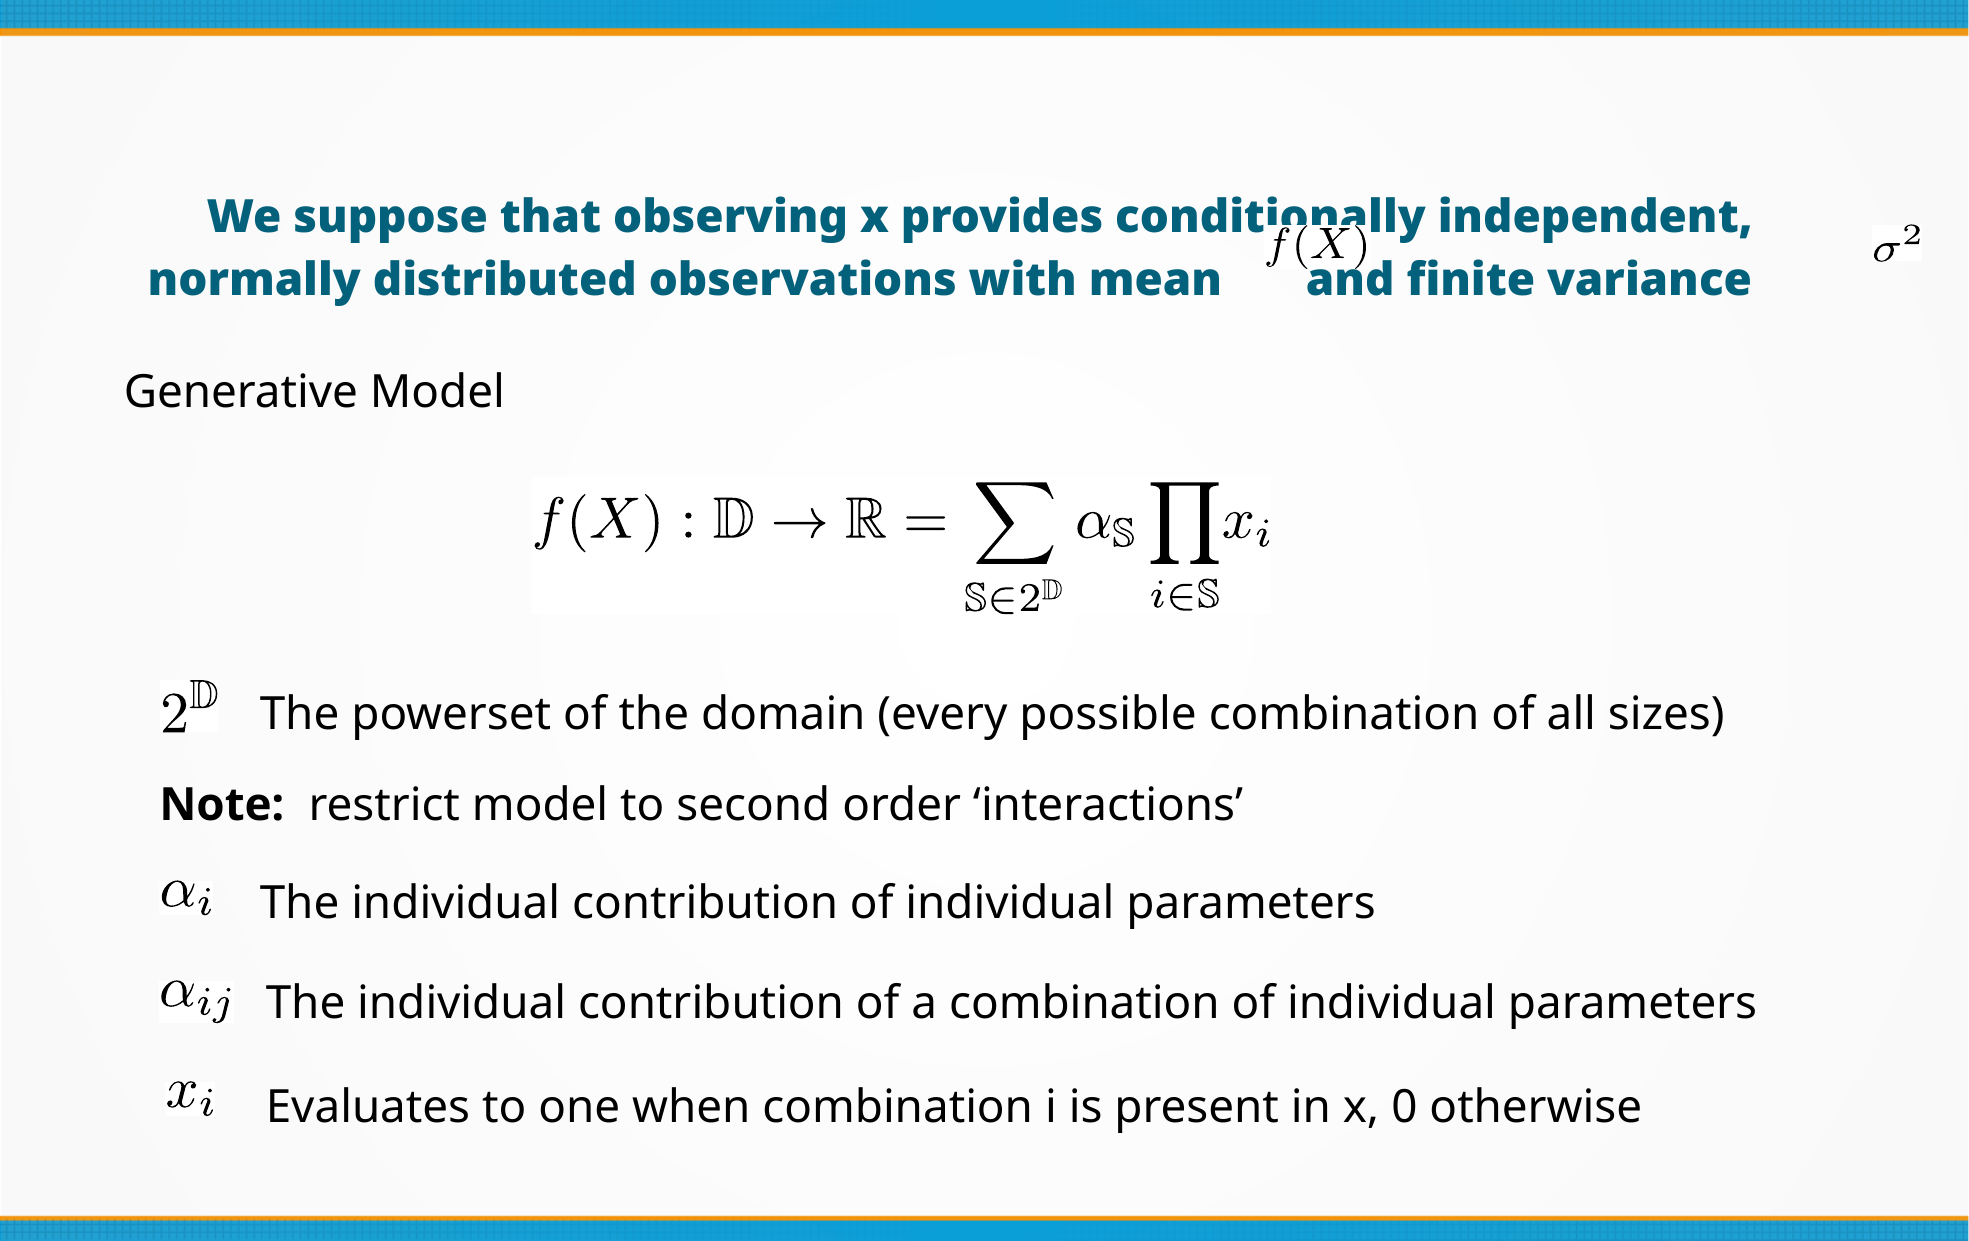

# We suppose that observing x provides conditionally independent, normally distributed observations with mean and finite variance
Generative Model
The powerset of the domain (every possible combination of all sizes)
Note: restrict model to second order ‘interactions’
The individual contribution of individual parameters
The individual contribution of a combination of individual parameters
Evaluates to one when combination i is present in x, 0 otherwise